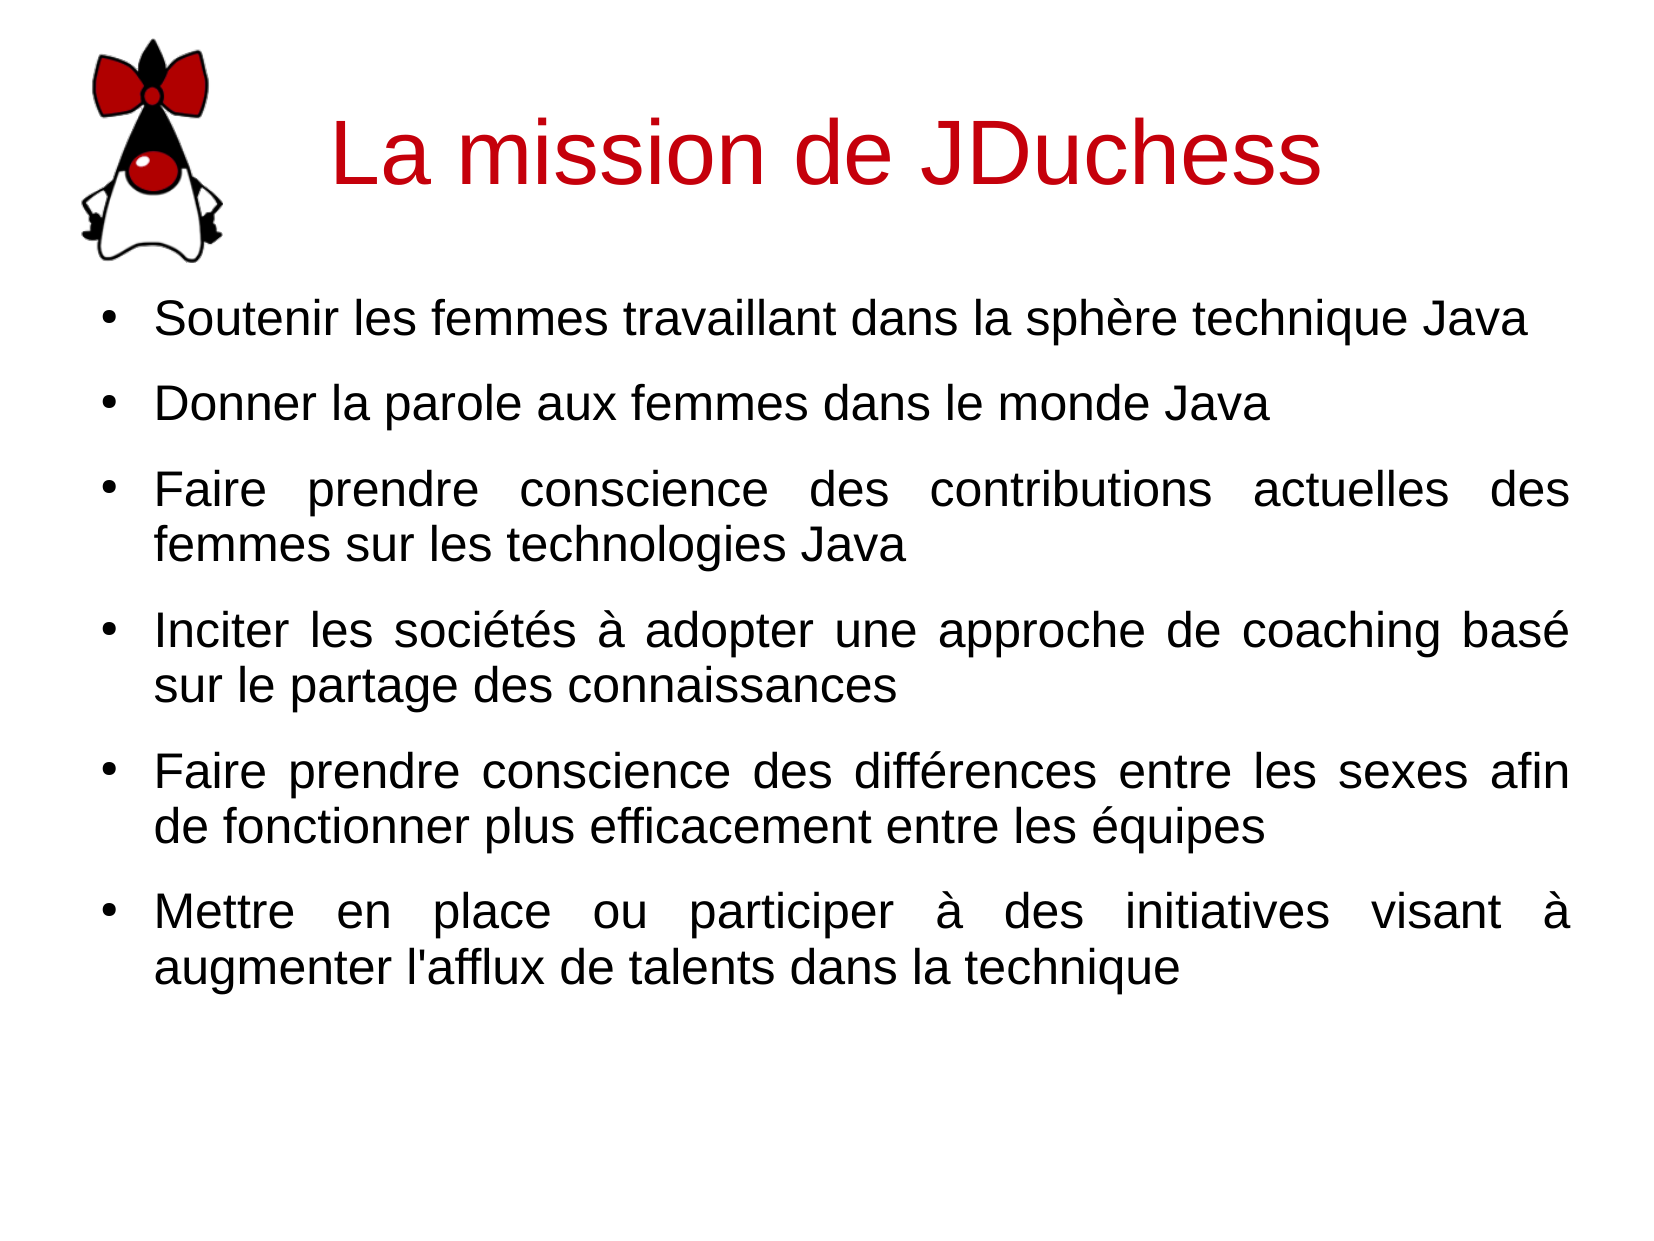

# La mission de JDuchess
Soutenir les femmes travaillant dans la sphère technique Java
Donner la parole aux femmes dans le monde Java
Faire prendre conscience des contributions actuelles des femmes sur les technologies Java
Inciter les sociétés à adopter une approche de coaching basé sur le partage des connaissances
Faire prendre conscience des différences entre les sexes afin de fonctionner plus efficacement entre les équipes
Mettre en place ou participer à des initiatives visant à augmenter l'afflux de talents dans la technique